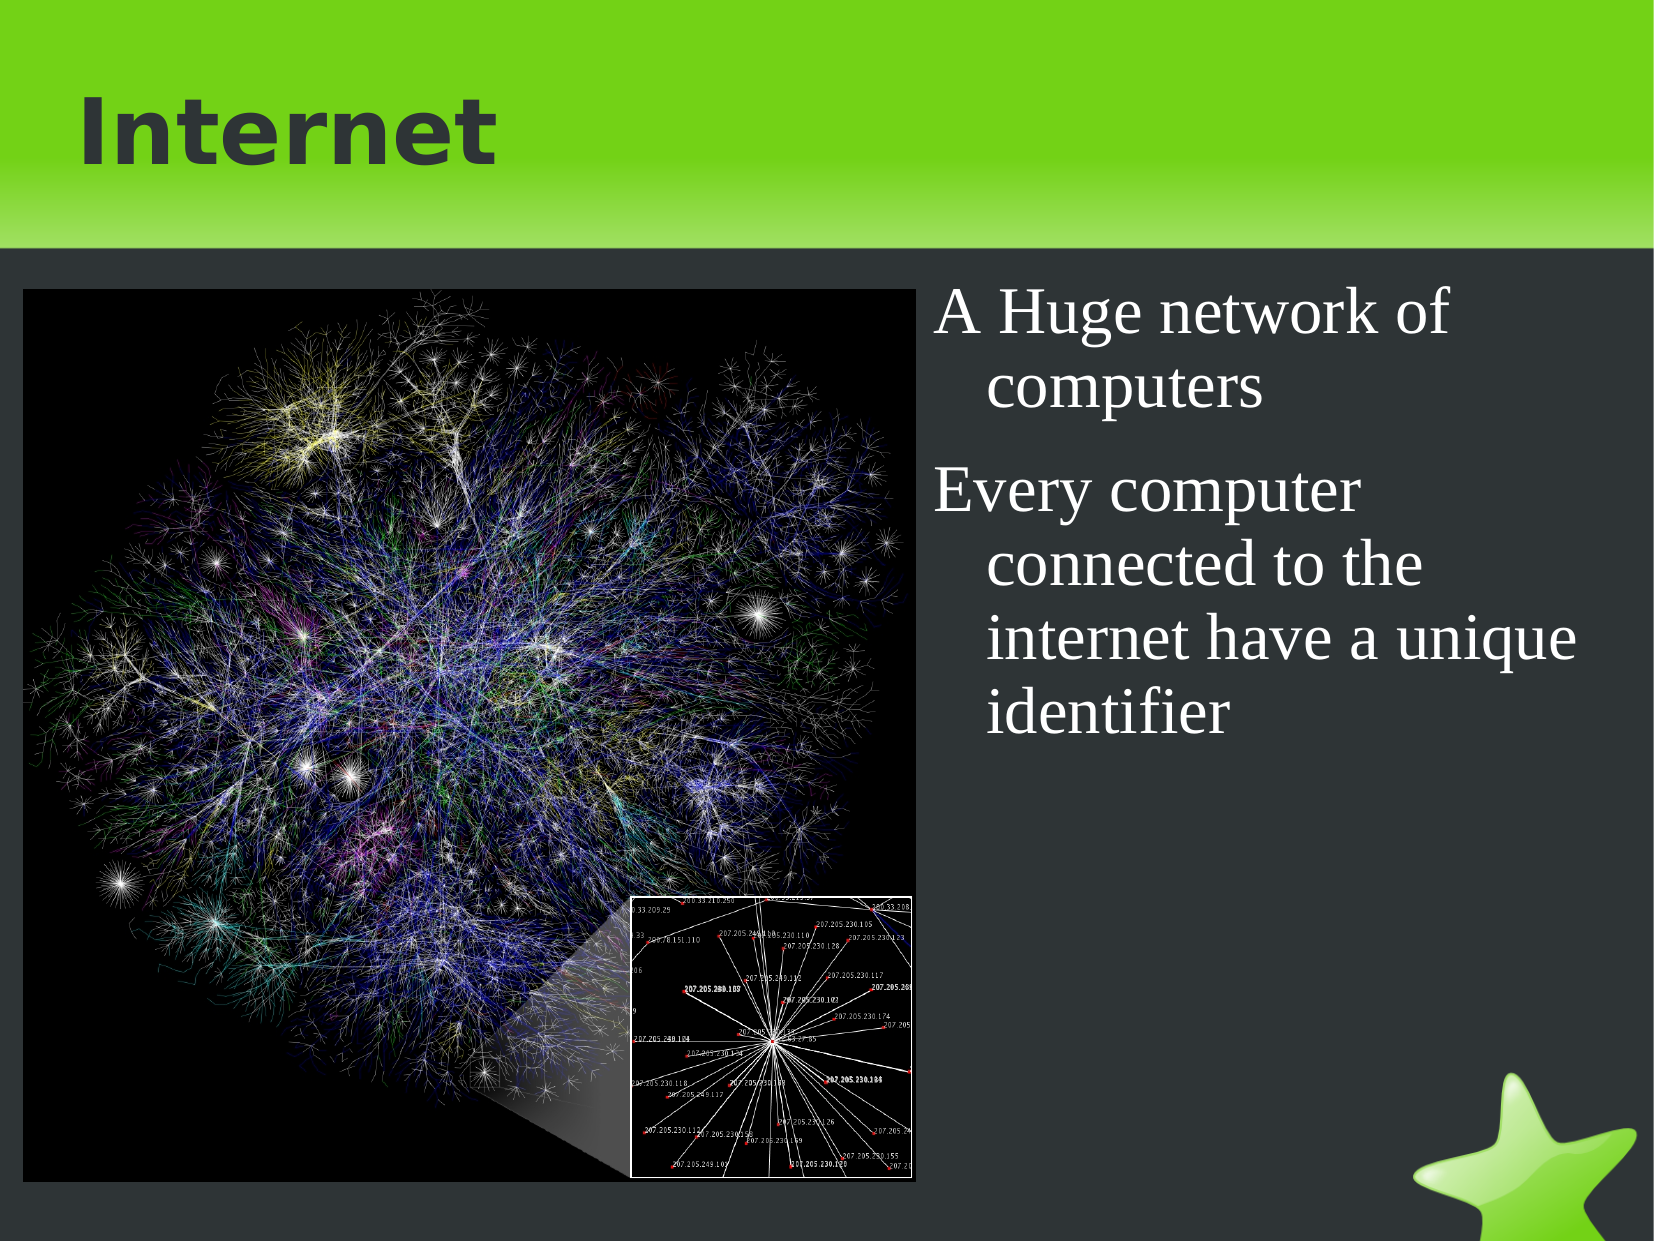

# Internet
A Huge network of computers
Every computer connected to the internet have a unique identifier